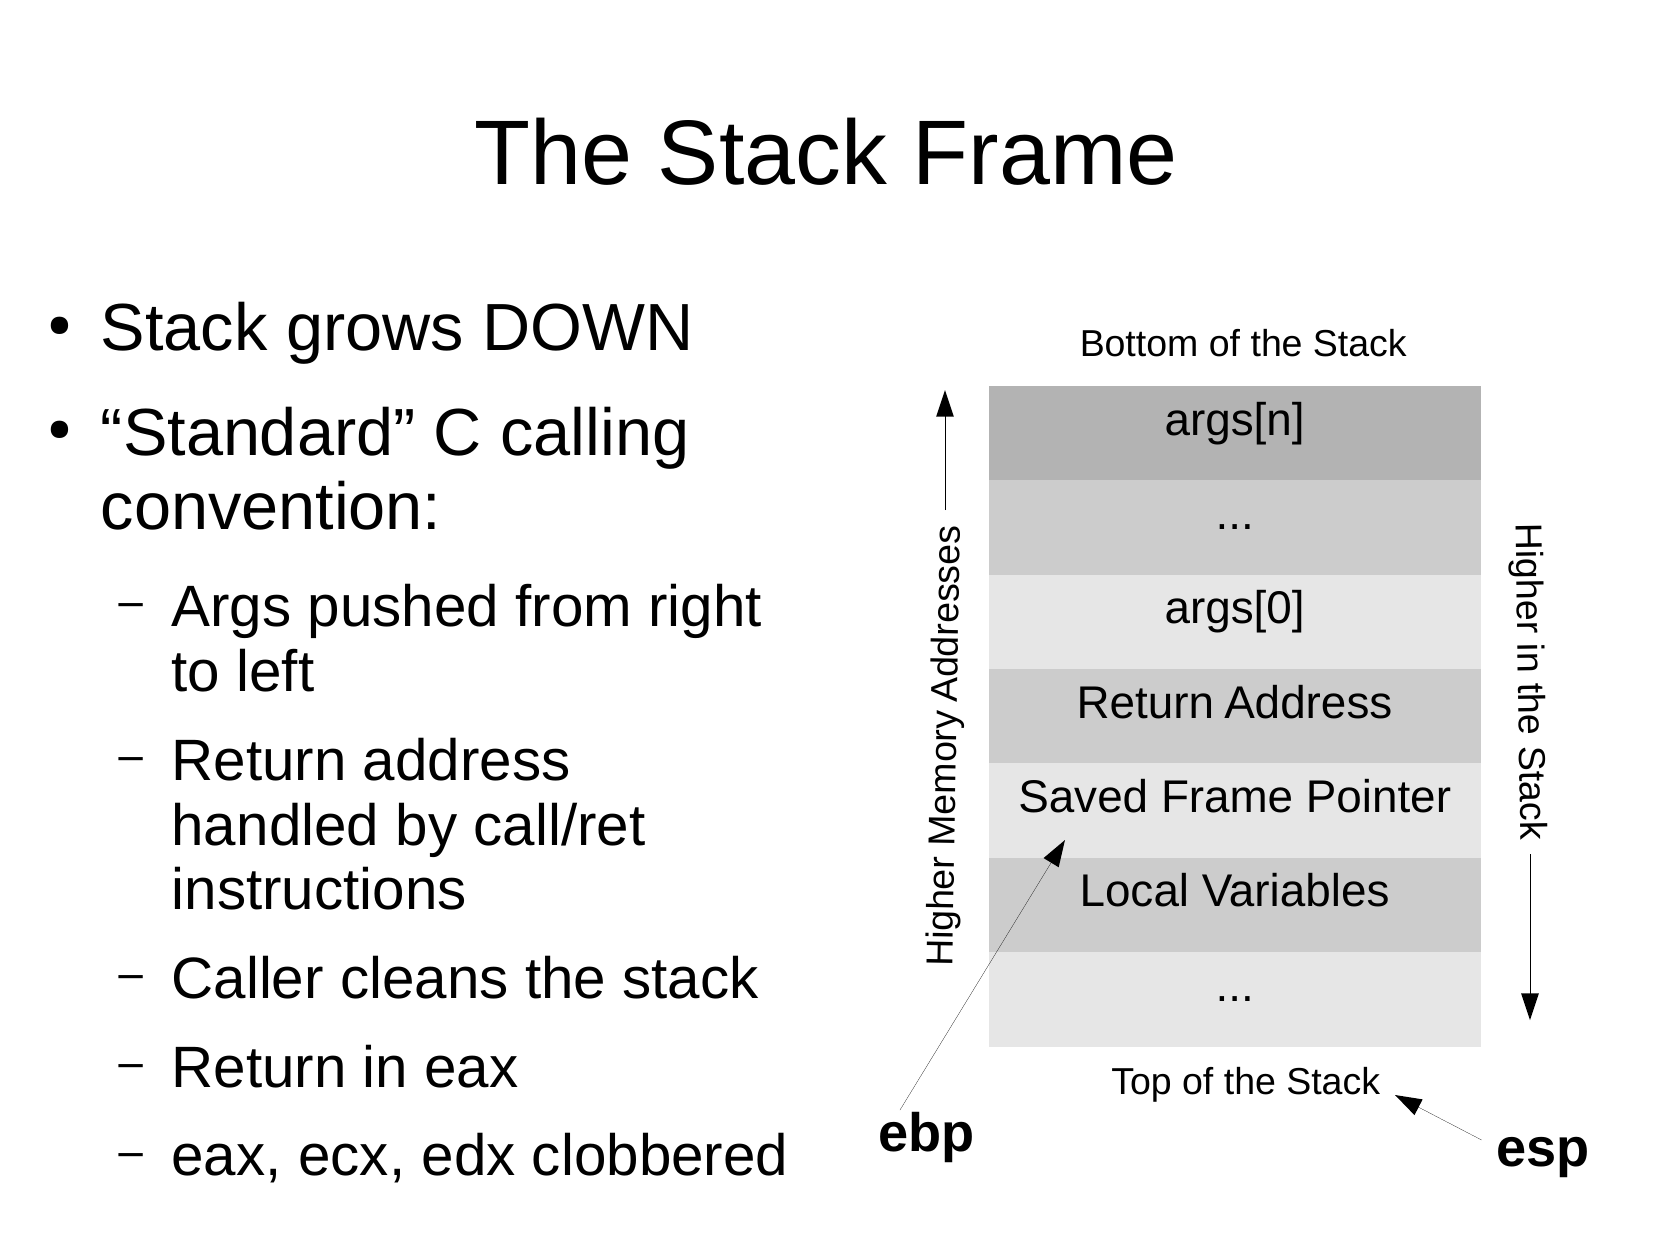

# The Stack Frame
Stack grows DOWN
“Standard” C calling convention:
Args pushed from right to left
Return address handled by call/ret instructions
Caller cleans the stack
Return in eax
eax, ecx, edx clobbered
Bottom of the Stack
| args[n] |
| --- |
| ... |
| args[0] |
| Return Address |
| Saved Frame Pointer |
| Local Variables |
| ... |
Higher in the Stack
Higher Memory Addresses
Top of the Stack
ebp
esp